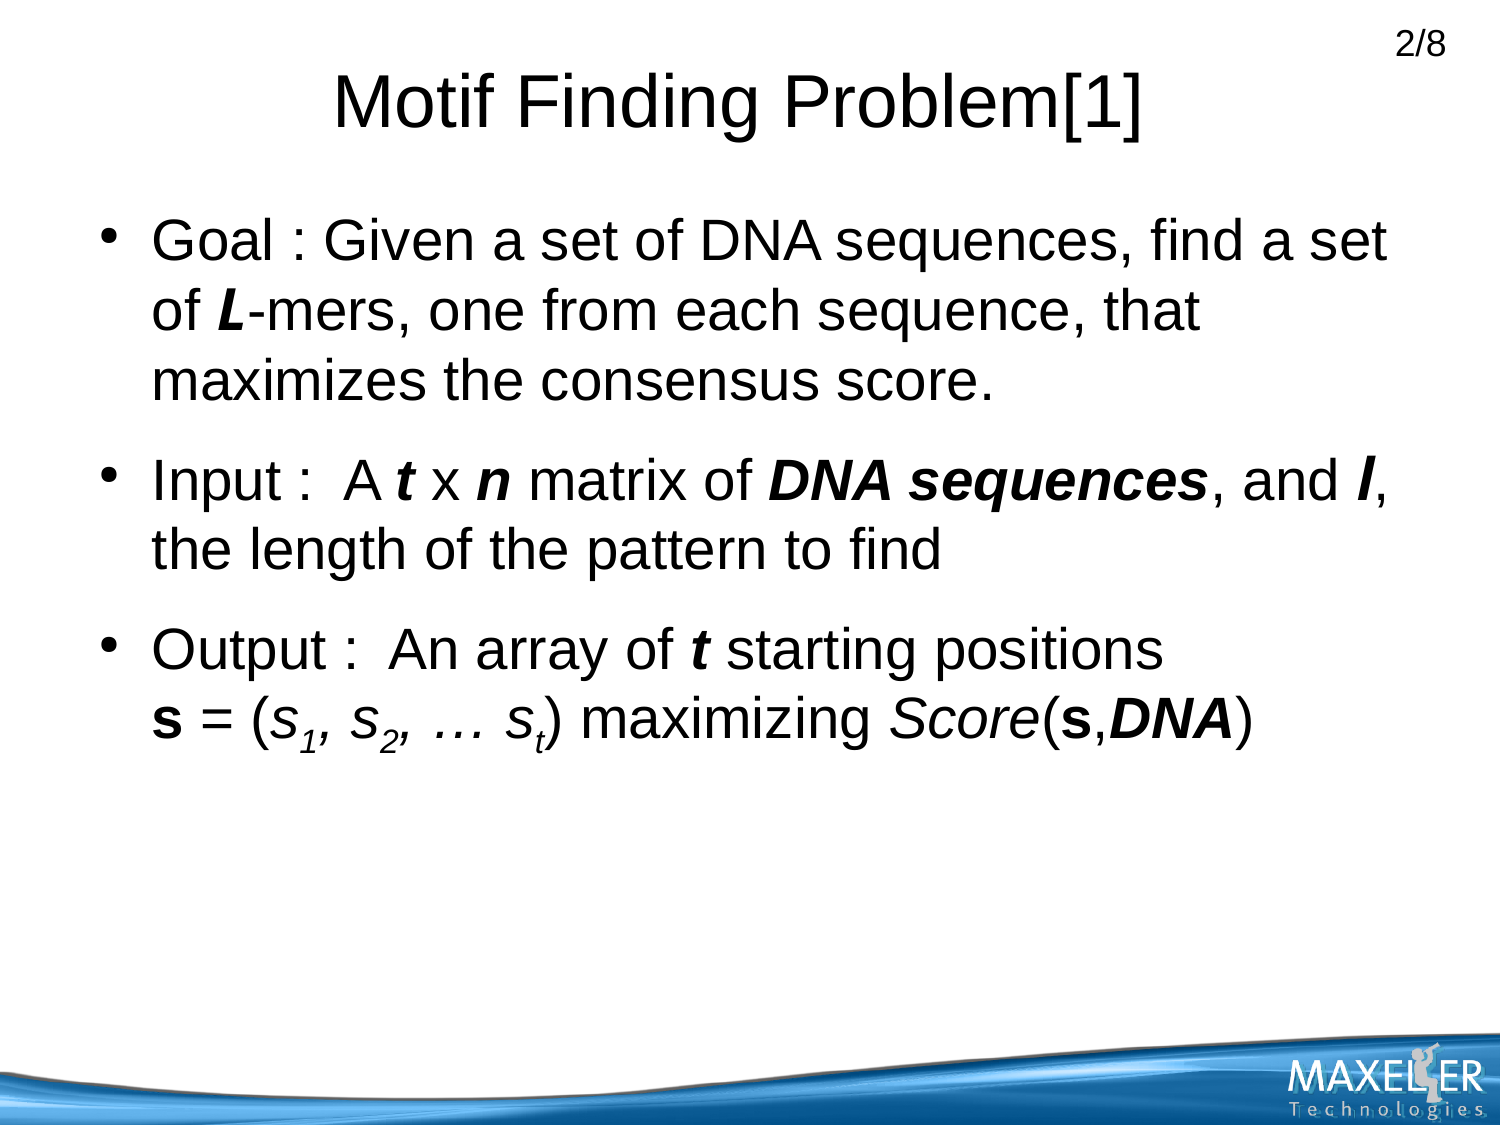

2/8
Motif Finding Problem[1]
# Goal : Given a set of DNA sequences, find a set of L-mers, one from each sequence, that maximizes the consensus score.
Input : A t x n matrix of DNA sequences, and l, the length of the pattern to find
Output : An array of t starting positions
s = (s1, s2, … st) maximizing Score(s,DNA)